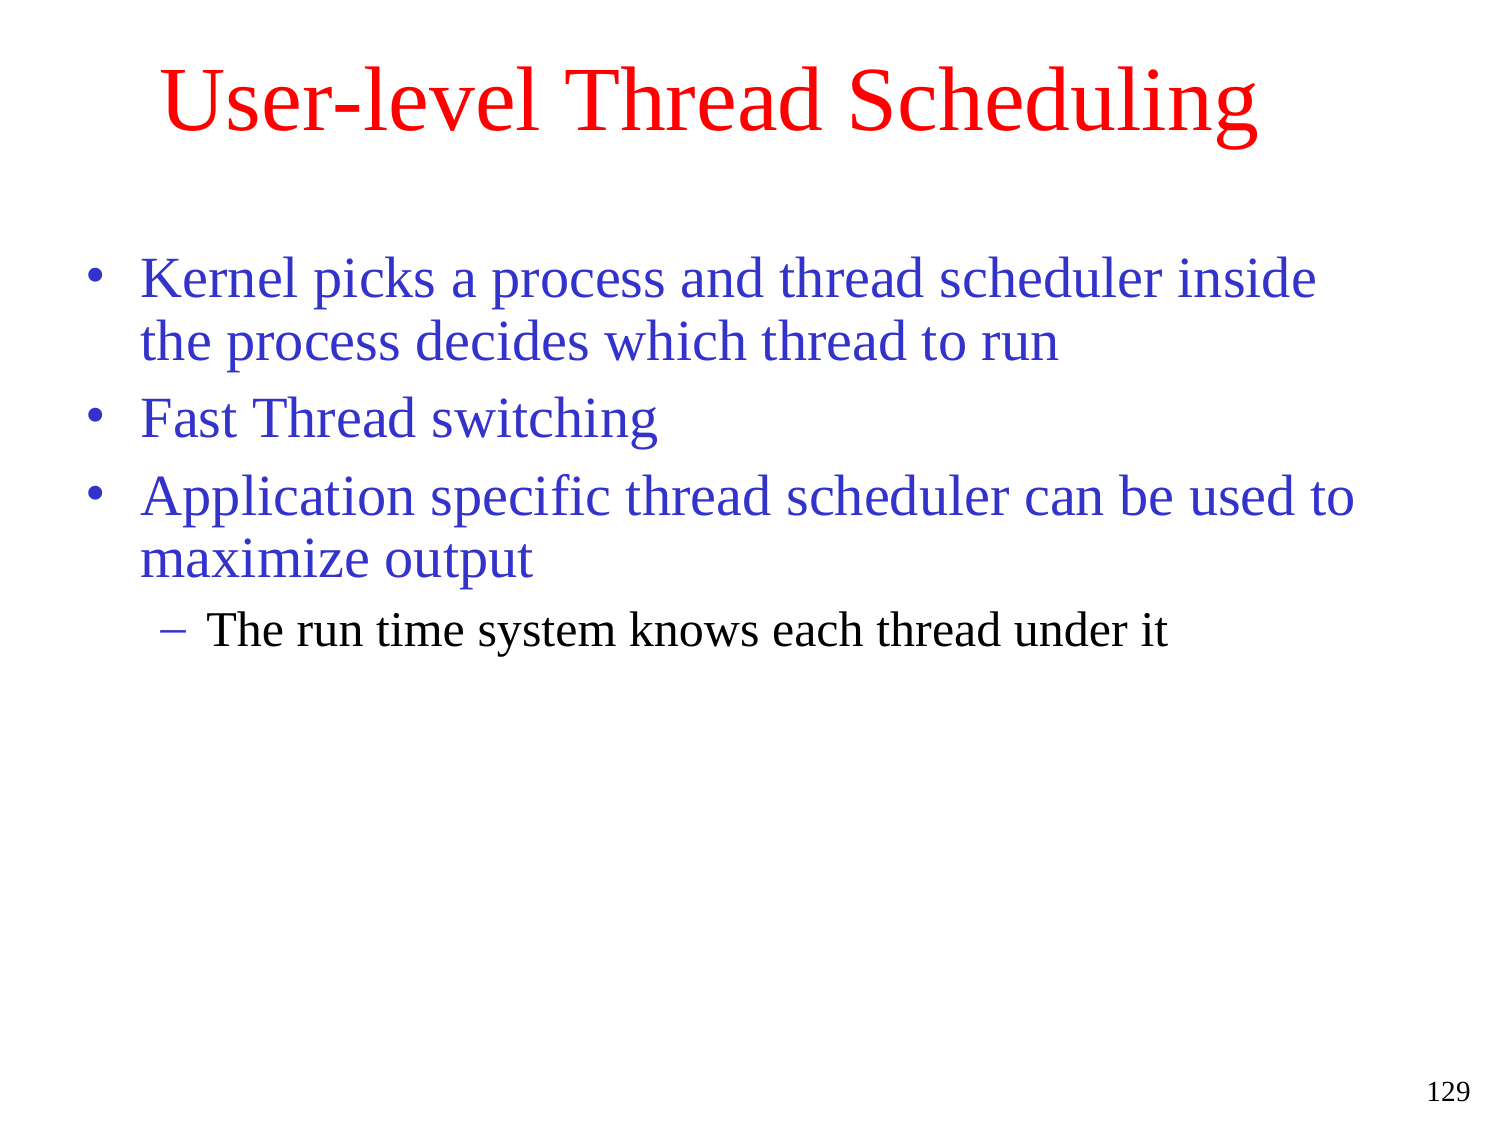

User-level Thread Scheduling
Kernel picks a process and thread scheduler inside the process decides which thread to run
Fast Thread switching
Application specific thread scheduler can be used to maximize output
The run time system knows each thread under it